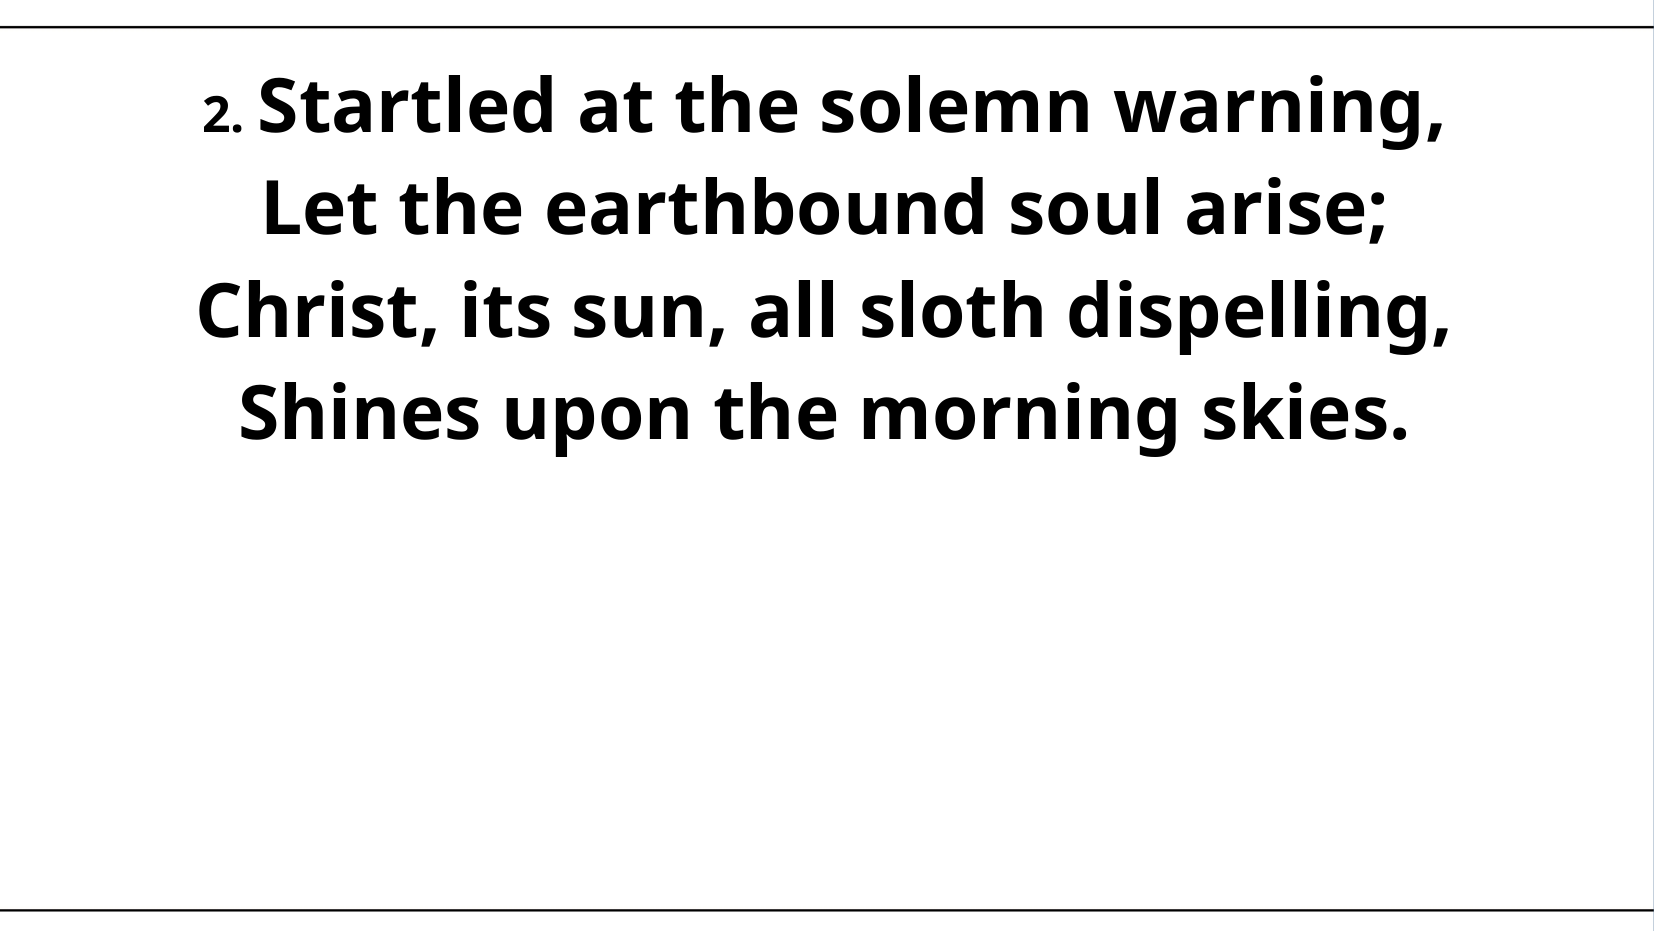

2. Startled at the solemn warning,
Let the earthbound soul arise;
Christ, its sun, all sloth dispelling,
Shines upon the morning skies.